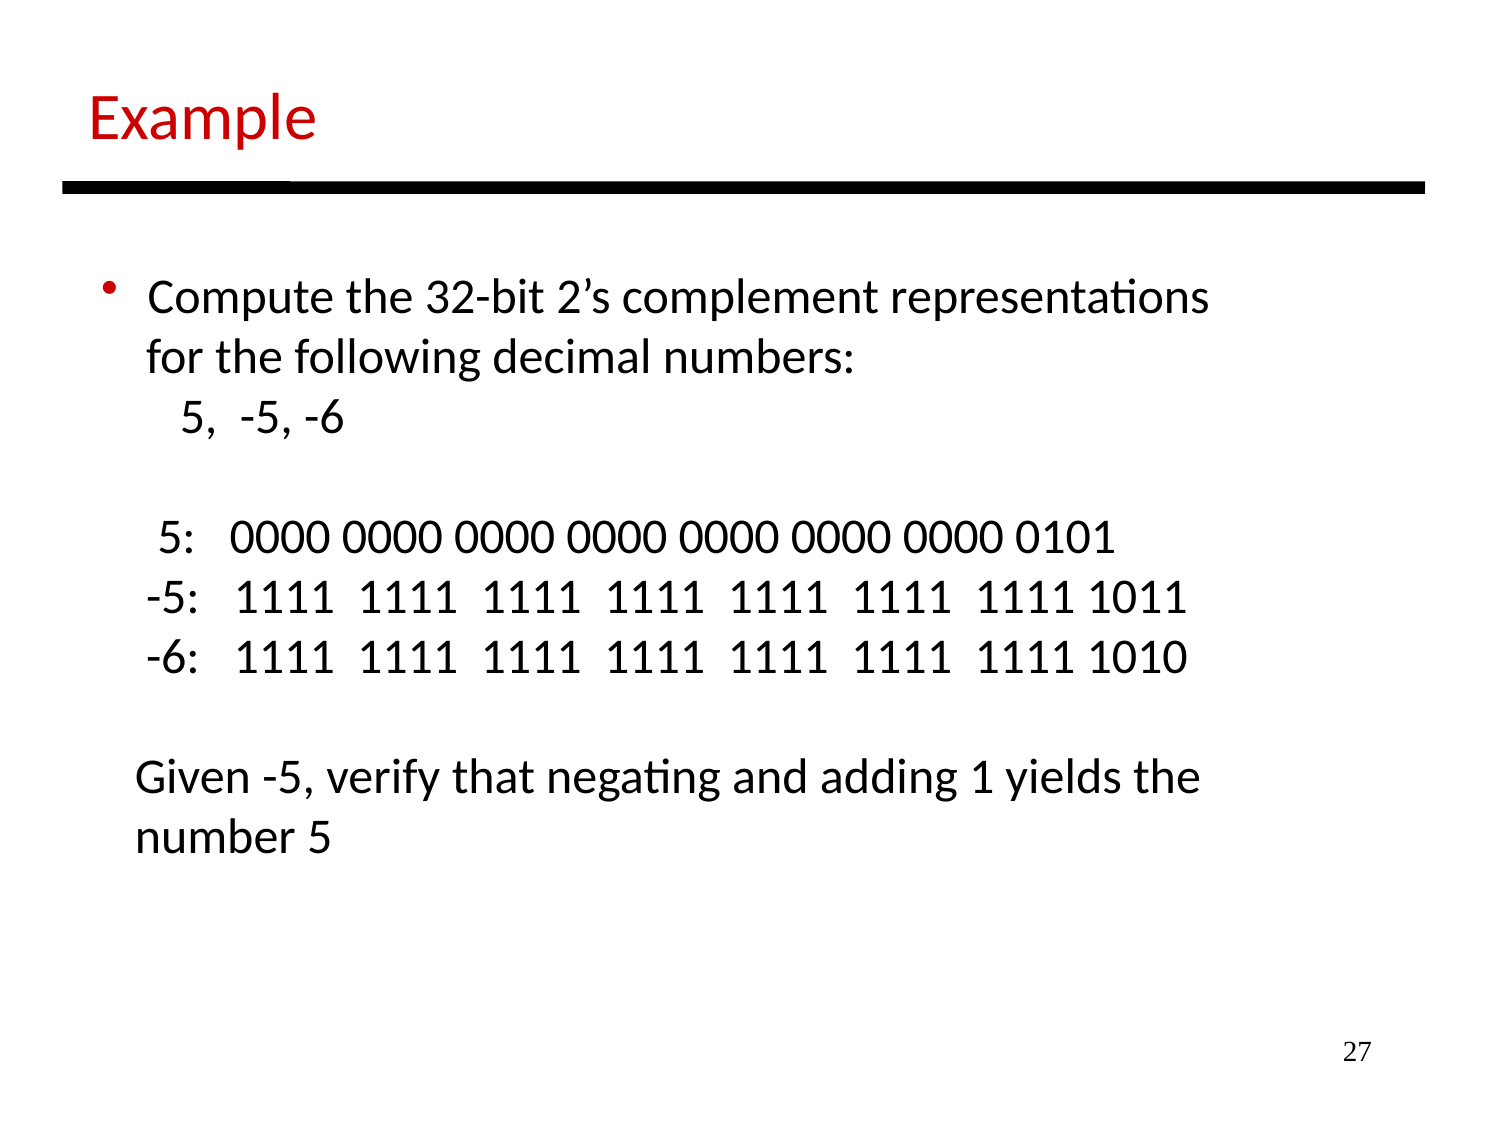

Example
 Compute the 32-bit 2’s complement representations
 for the following decimal numbers:
 5, -5, -6
 5: 0000 0000 0000 0000 0000 0000 0000 0101
 -5: 1111 1111 1111 1111 1111 1111 1111 1011
 -6: 1111 1111 1111 1111 1111 1111 1111 1010
 Given -5, verify that negating and adding 1 yields the
 number 5